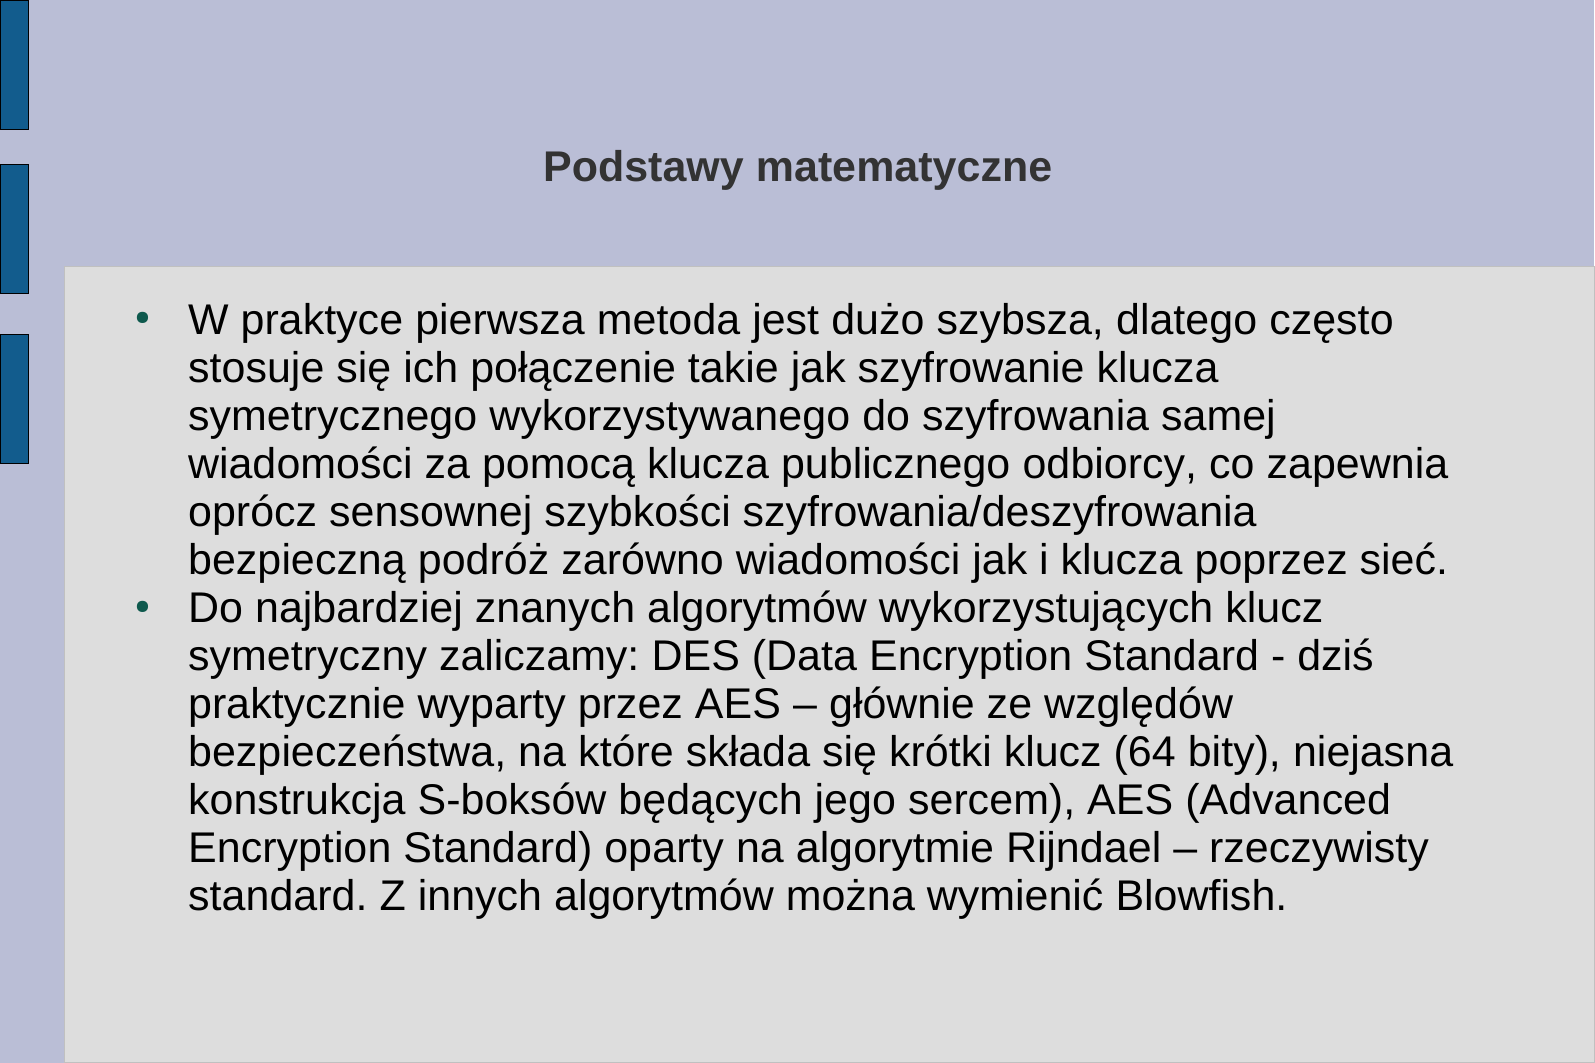

# Podstawy matematyczne
W praktyce pierwsza metoda jest dużo szybsza, dlatego często stosuje się ich połączenie takie jak szyfrowanie klucza symetrycznego wykorzystywanego do szyfrowania samej wiadomości za pomocą klucza publicznego odbiorcy, co zapewnia oprócz sensownej szybkości szyfrowania/deszyfrowania bezpieczną podróż zarówno wiadomości jak i klucza poprzez sieć.
Do najbardziej znanych algorytmów wykorzystujących klucz symetryczny zaliczamy: DES (Data Encryption Standard - dziś praktycznie wyparty przez AES – głównie ze względów bezpieczeństwa, na które składa się krótki klucz (64 bity), niejasna konstrukcja S-boksów będących jego sercem), AES (Advanced Encryption Standard) oparty na algorytmie Rijndael – rzeczywisty standard. Z innych algorytmów można wymienić Blowfish.